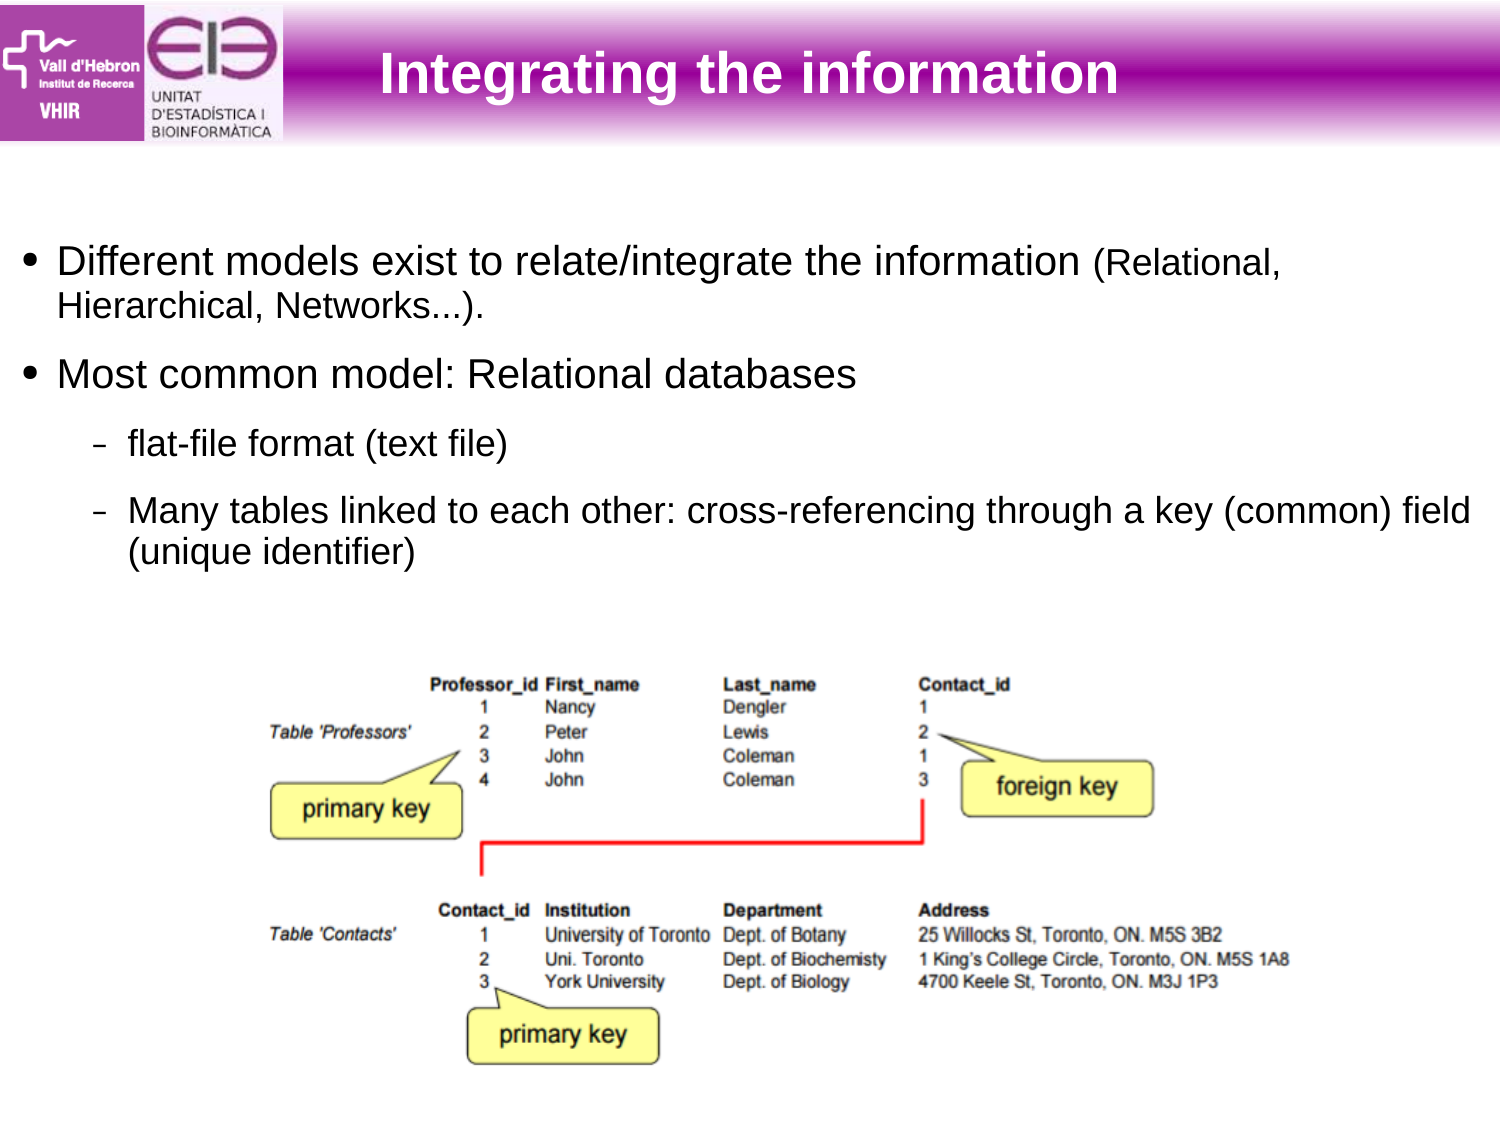

Integrating the information
Different models exist to relate/integrate the information (Relational, Hierarchical, Networks...).
Most common model: Relational databases
flat-file format (text file)
Many tables linked to each other: cross-referencing through a key (common) field (unique identifier)